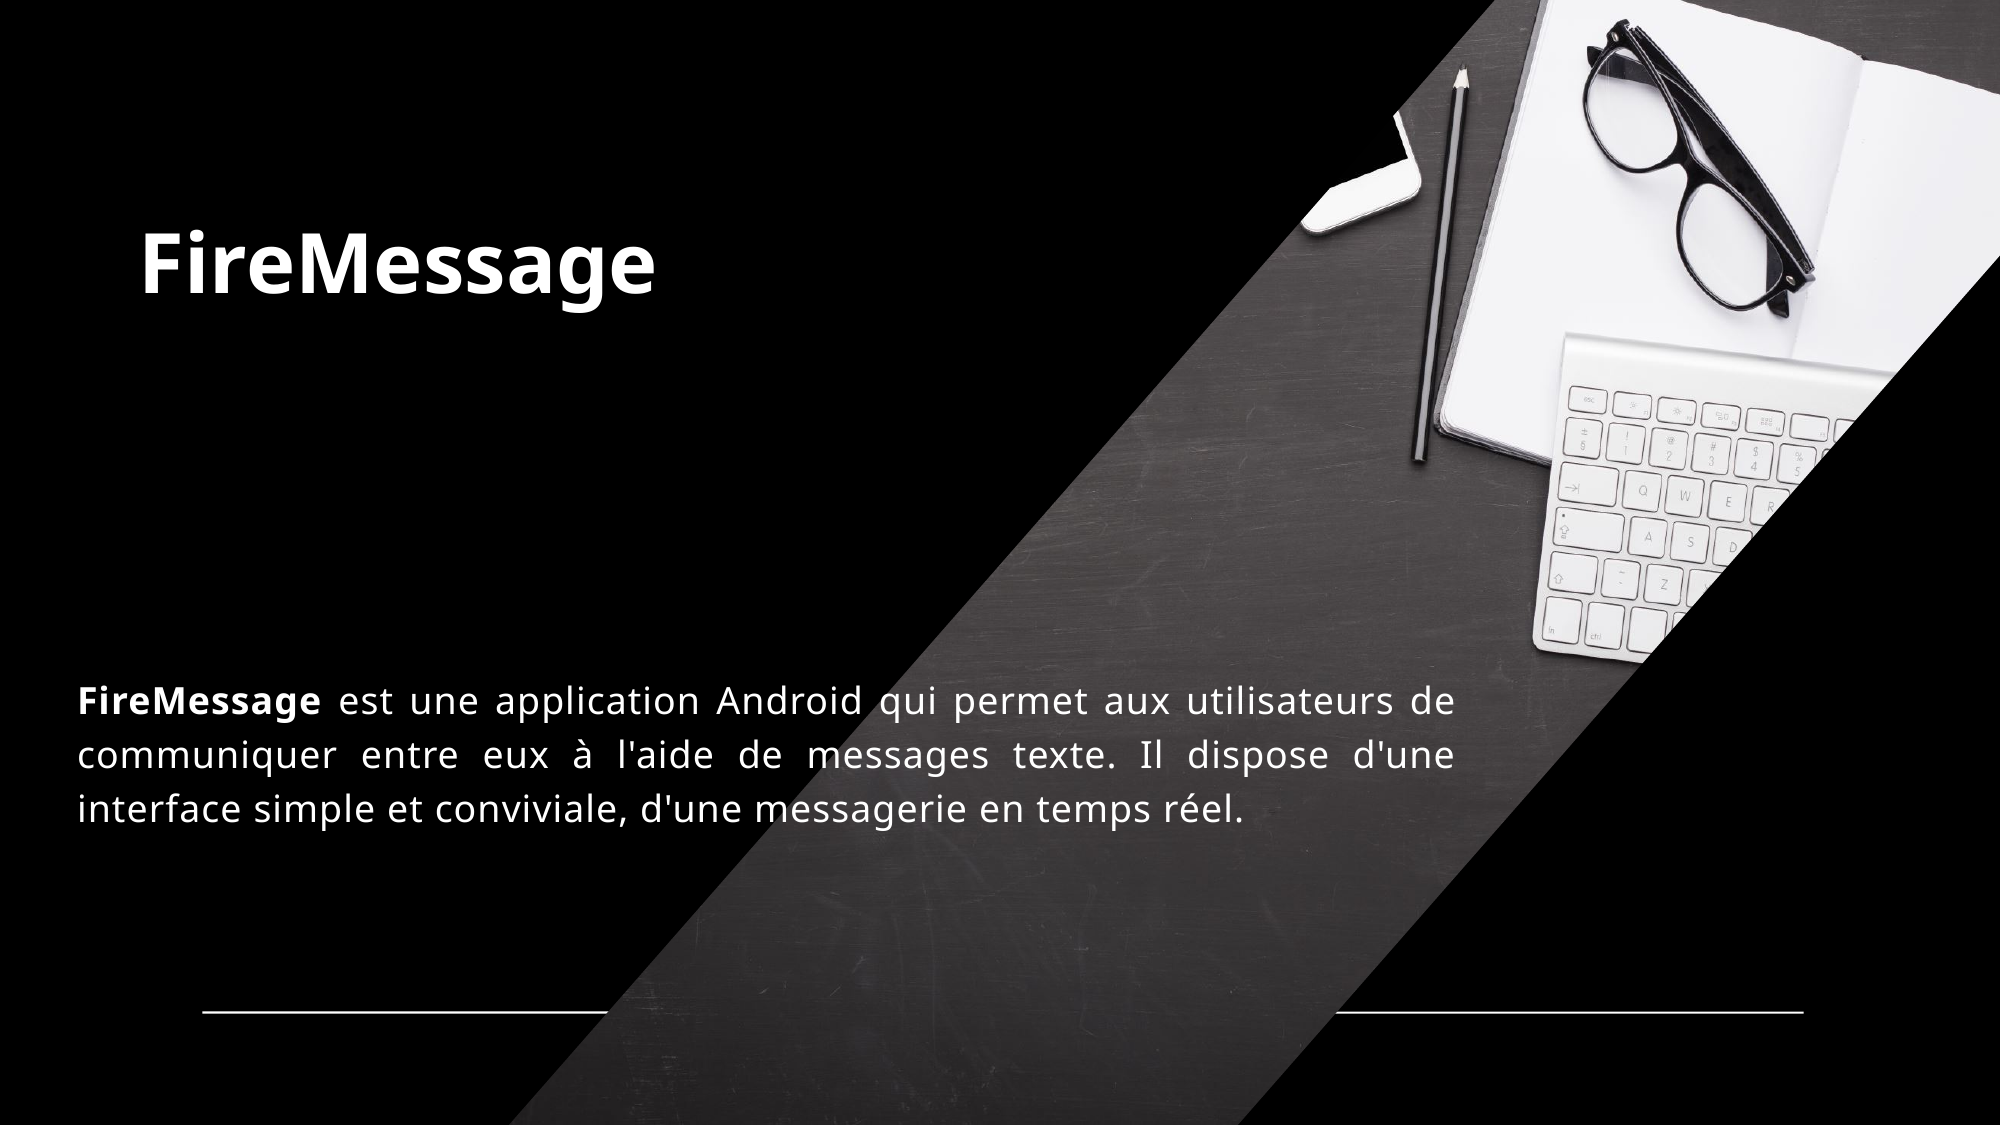

# FireMessage
FireMessage est une application Android qui permet aux utilisateurs de communiquer entre eux à l'aide de messages texte. Il dispose d'une interface simple et conviviale, d'une messagerie en temps réel.